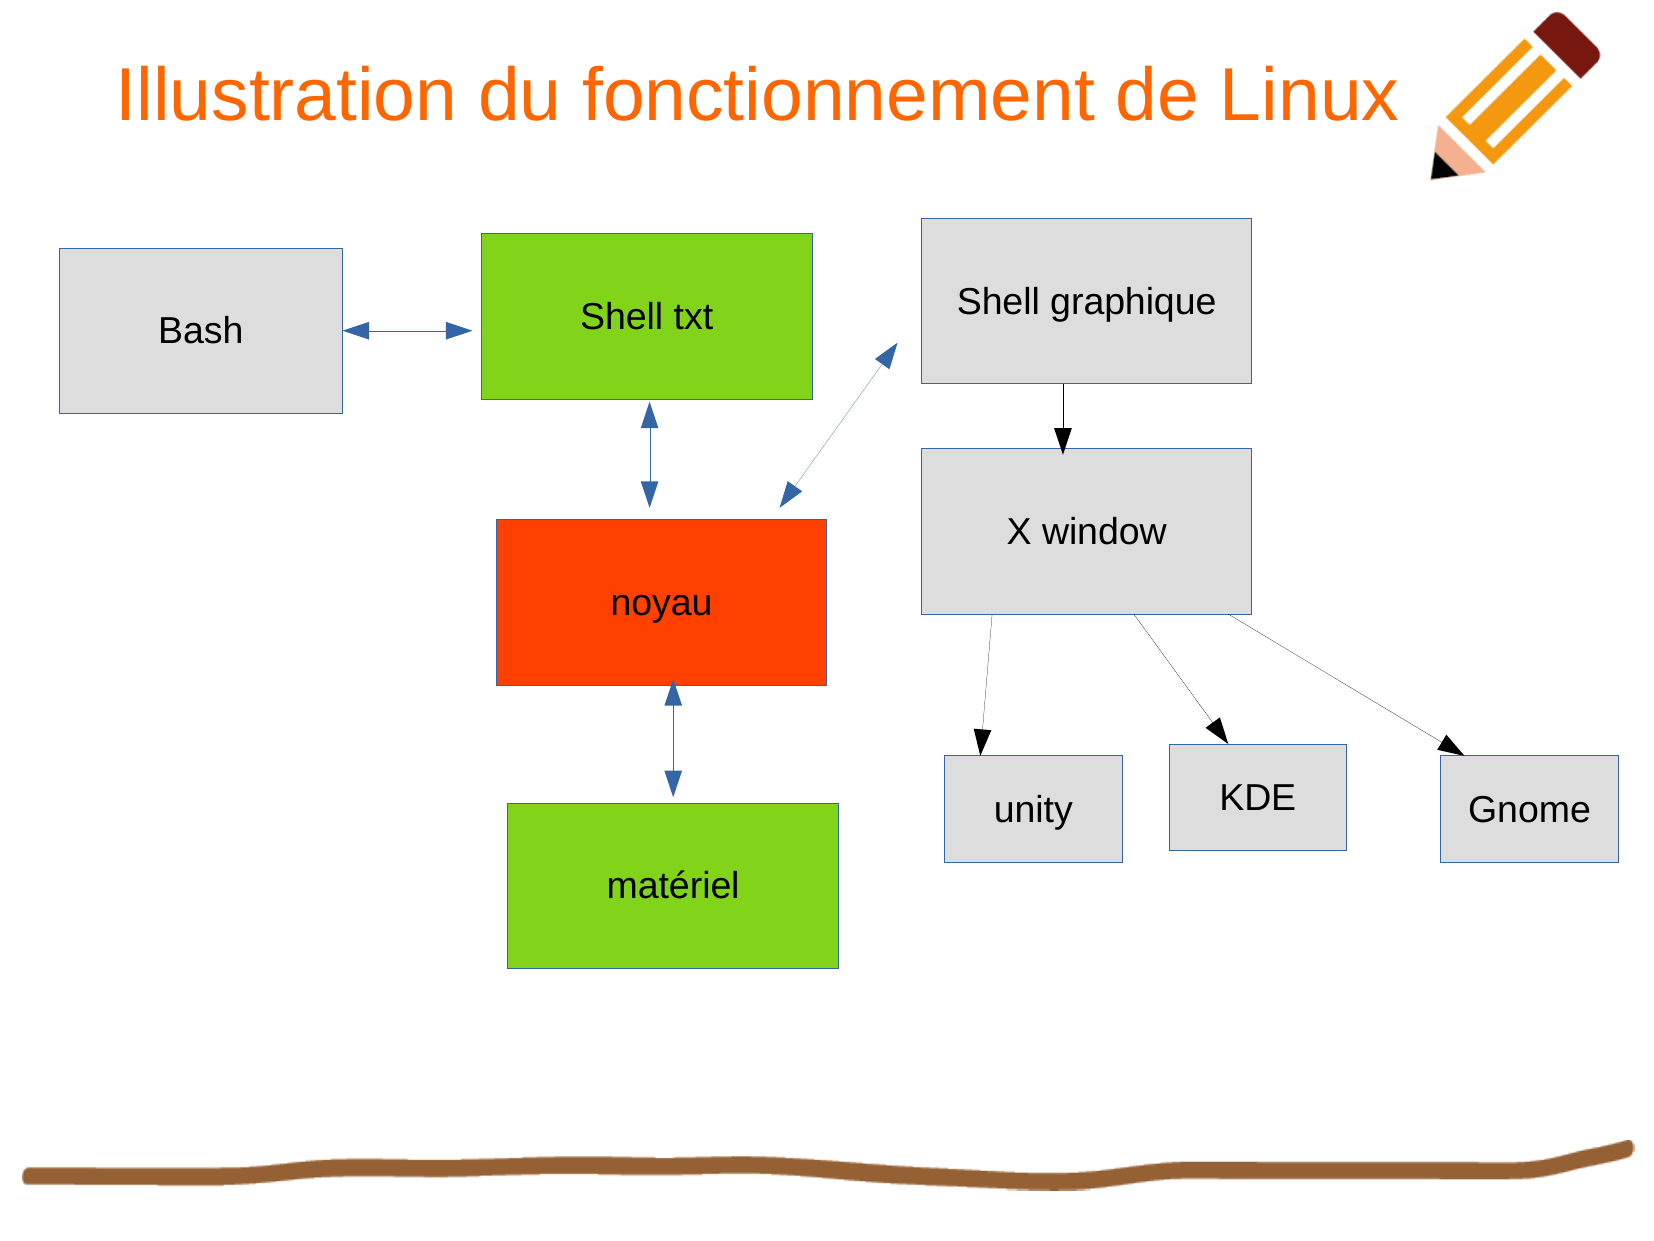

# Illustration du fonctionnement de Linux
Shell graphique
Shell txt
Bash
X window
noyau
KDE
unity
Gnome
matériel